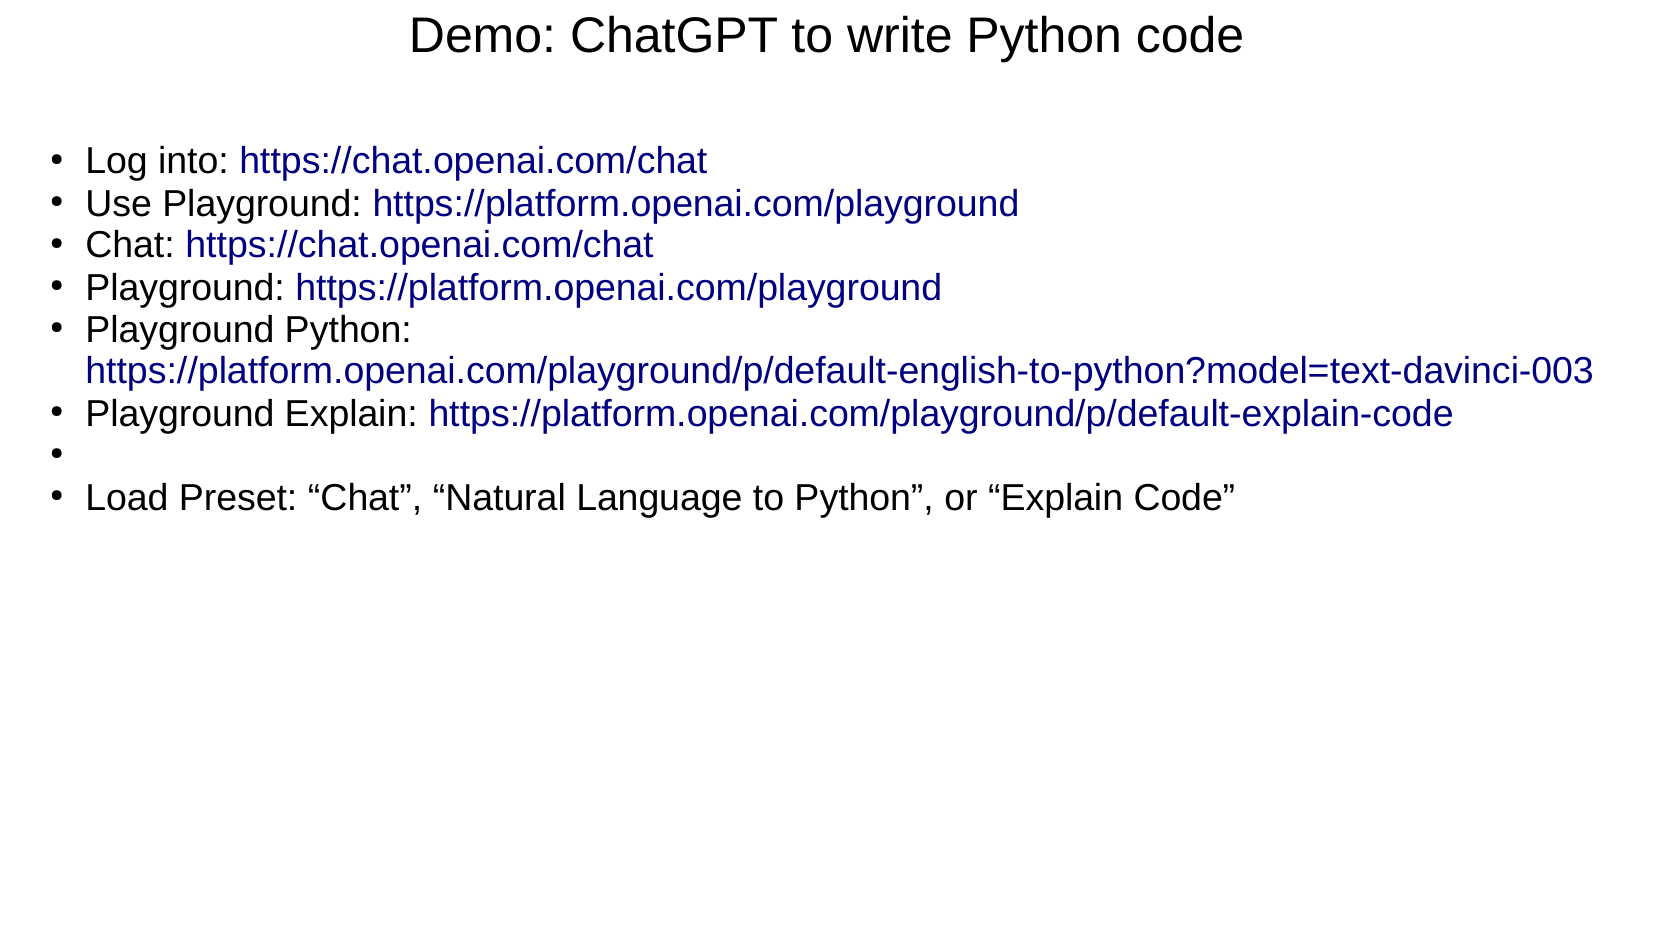

# Demo: ChatGPT to write Python code
Log into: https://chat.openai.com/chat
Use Playground: https://platform.openai.com/playground
Chat: https://chat.openai.com/chat
Playground: https://platform.openai.com/playground
Playground Python: https://platform.openai.com/playground/p/default-english-to-python?model=text-davinci-003
Playground Explain: https://platform.openai.com/playground/p/default-explain-code
Load Preset: “Chat”, “Natural Language to Python”, or “Explain Code”